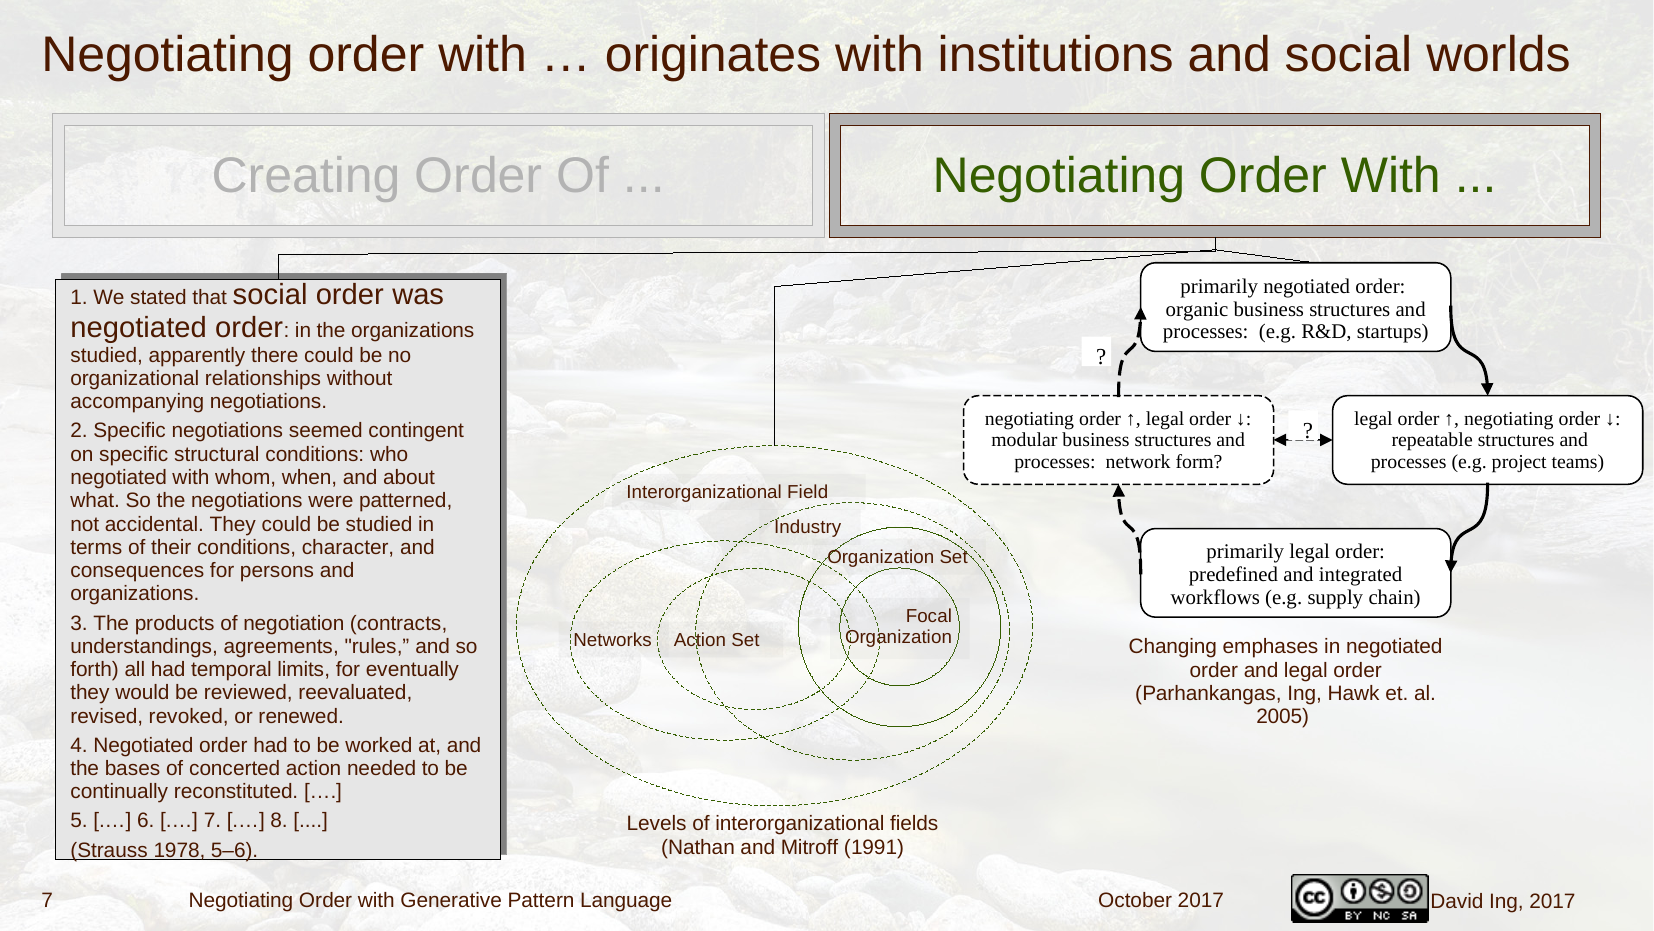

# Negotiating order with … originates with institutions and social worlds
Creating Order Of ...
Negotiating Order With ...
primarily negotiated order: organic business structures and processes: (e.g. R&D, startups)
?
negotiating order ↑, legal order ↓: modular business structures and processes: network form?
legal order ↑, negotiating order ↓: repeatable structures and processes (e.g. project teams)
?
primarily legal order:
predefined and integrated workflows (e.g. supply chain)
1. We stated that social order was negotiated order: in the organizations studied, apparently there could be no organizational relationships without accompanying negotiations.
2. Specific negotiations seemed contingent on specific structural conditions: who negotiated with whom, when, and about what. So the negotiations were patterned, not accidental. They could be studied in terms of their conditions, character, and consequences for persons and organizations.
3. The products of negotiation (contracts, understandings, agreements, "rules,” and so forth) all had temporal limits, for eventually they would be reviewed, reevaluated, revised, revoked, or renewed.
4. Negotiated order had to be worked at, and the bases of concerted action needed to be continually reconstituted. [….]
5. [.…] 6. [.…] 7. [.…] 8. [....]
(Strauss 1978, 5–6).
Interorganizational Field
Industry
Organization Set
Focal Organization
Networks
Action Set
Changing emphases in negotiated order and legal order
(Parhankangas, Ing, Hawk et. al. 2005)
Levels of interorganizational fields (Nathan and Mitroff (1991)
Negotiating Order with Generative Pattern Language
October 2017
7